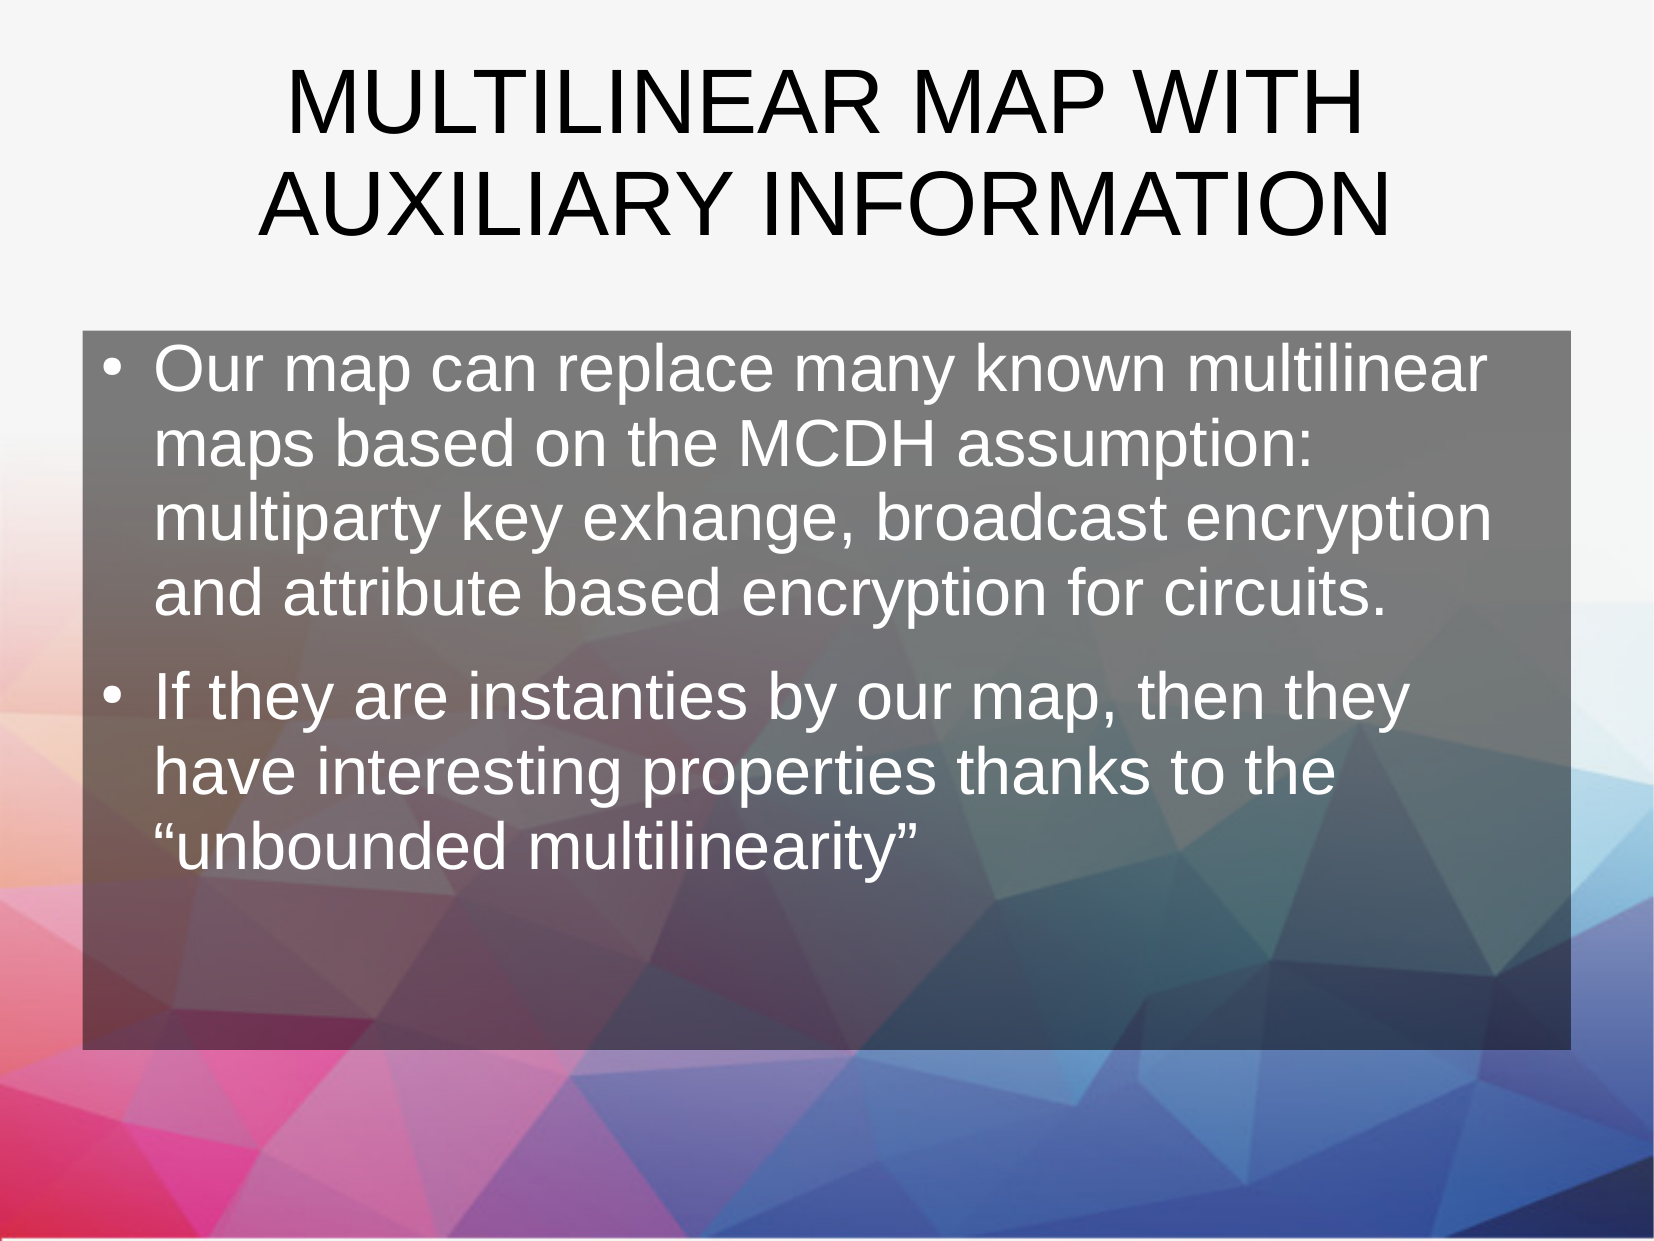

# MULTILINEAR MAP WITH AUXILIARY INFORMATION
Our map can replace many known multilinear maps based on the MCDH assumption: multiparty key exhange, broadcast encryption and attribute based encryption for circuits.
If they are instanties by our map, then they have interesting properties thanks to the “unbounded multilinearity”